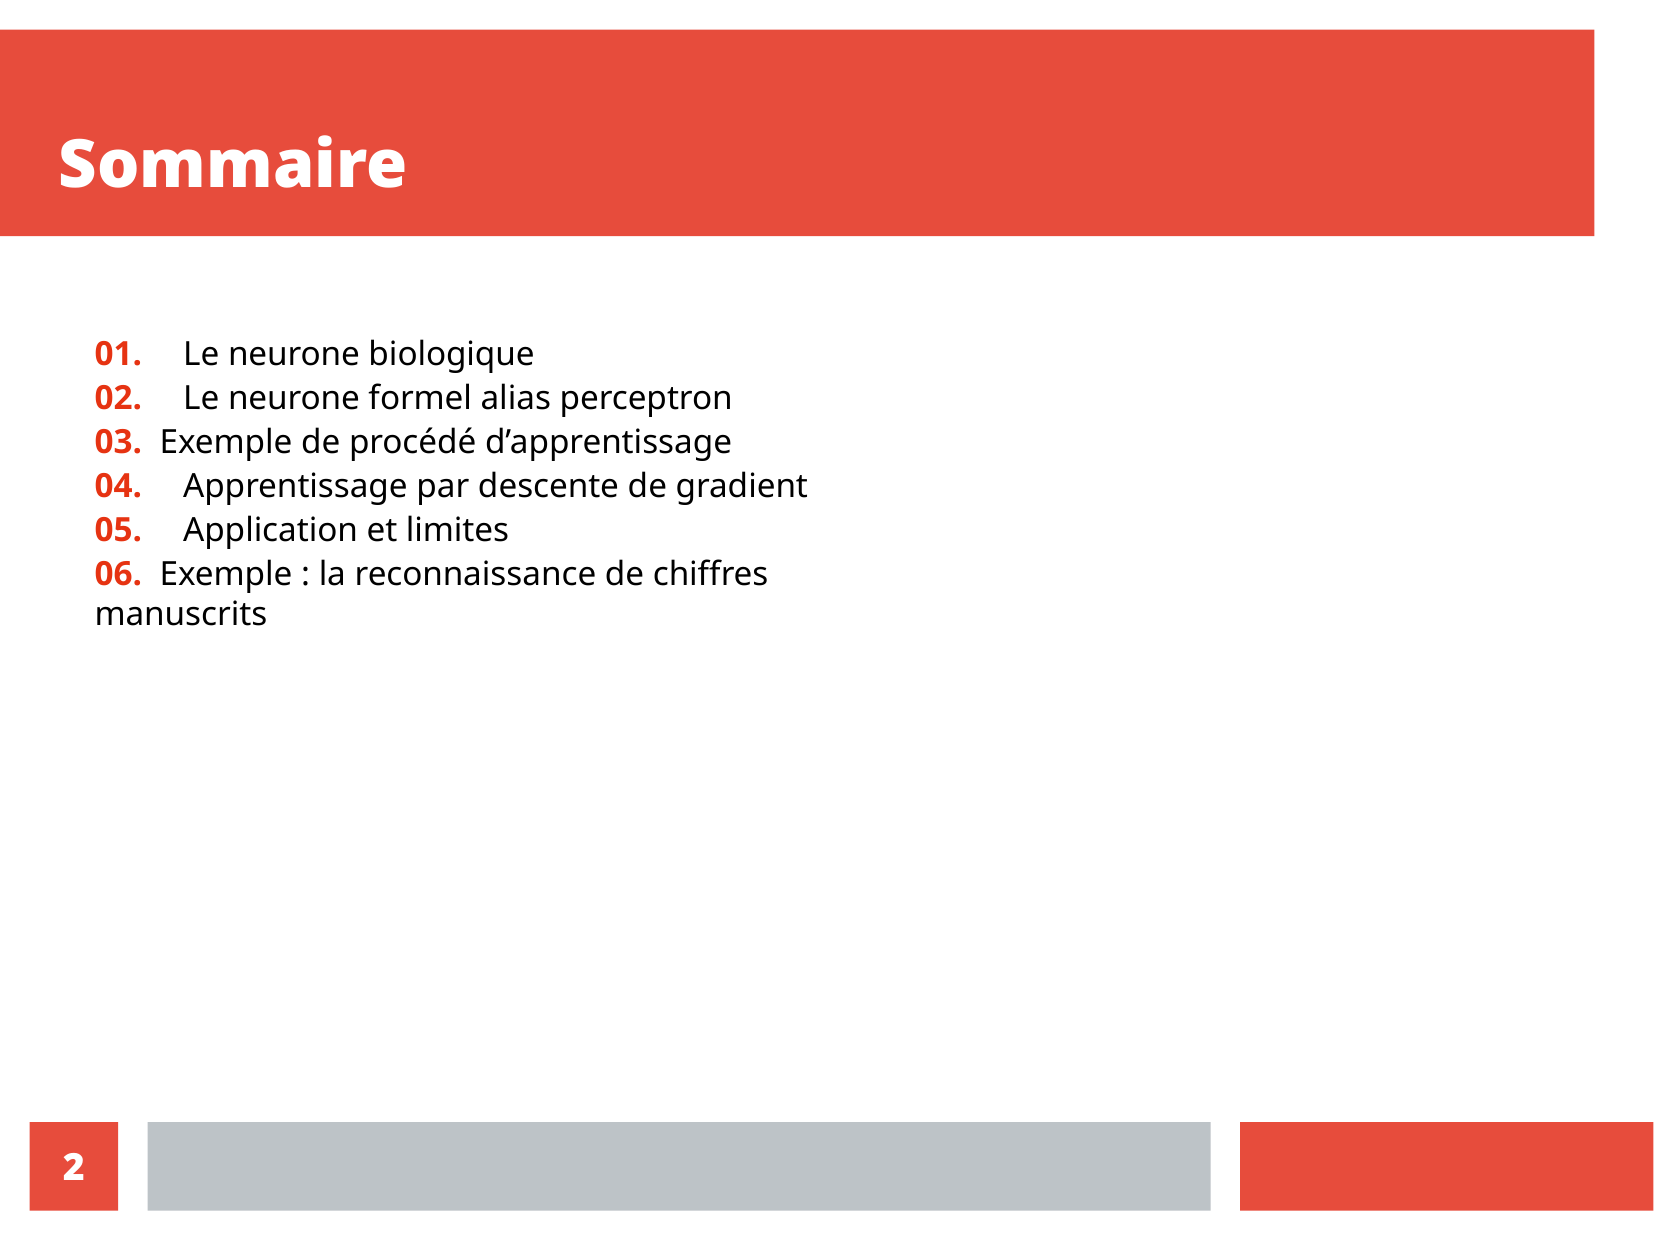

# Sommaire
01.	Le neurone biologique
02.	Le neurone formel alias perceptron
03. Exemple de procédé d’apprentissage
04.	Apprentissage par descente de gradient
05.	Application et limites
06. Exemple : la reconnaissance de chiffres manuscrits
2